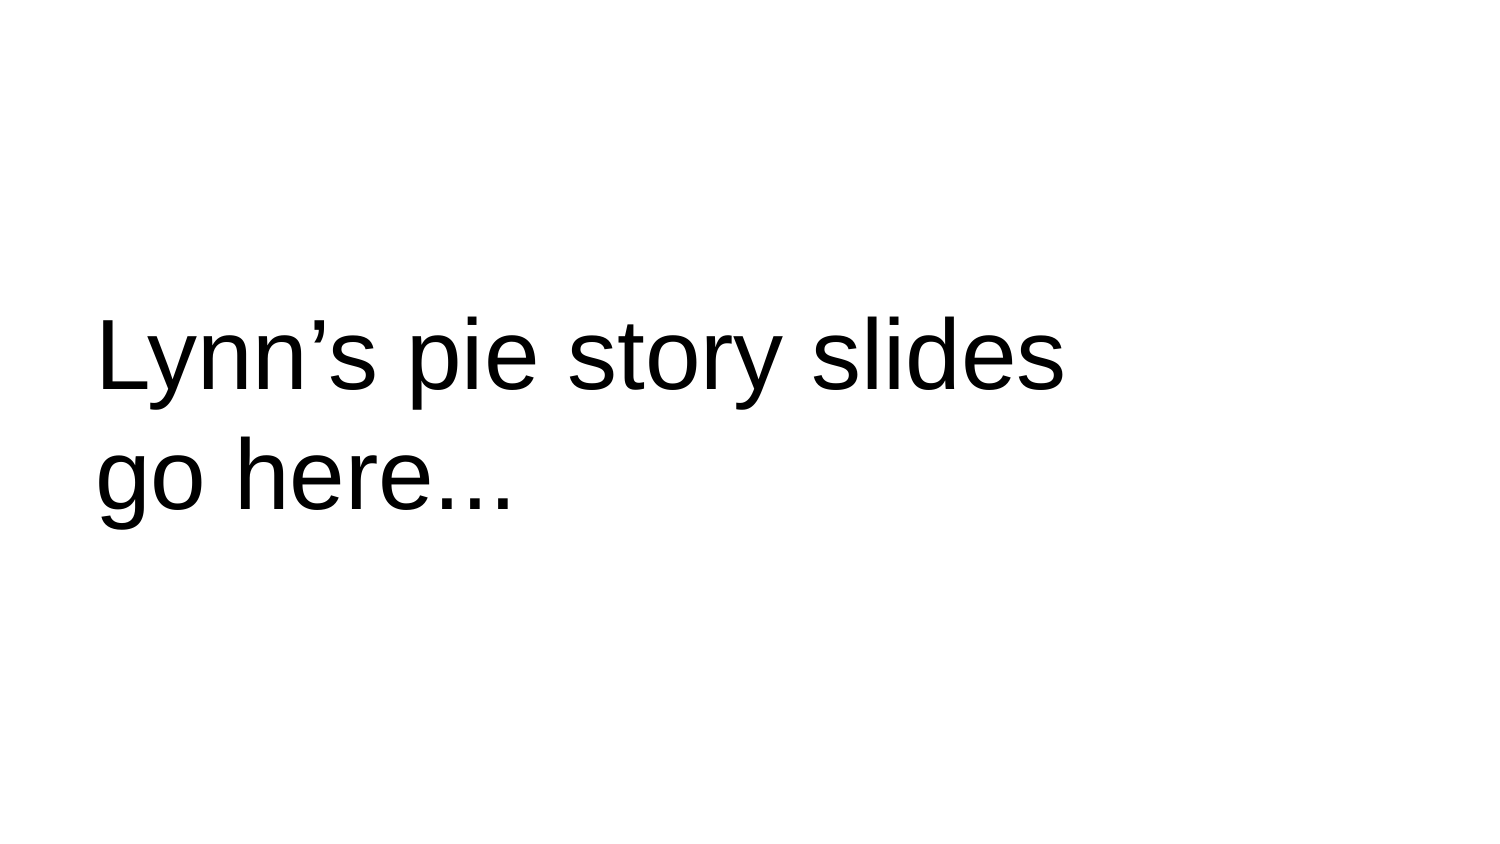

# Lynn’s pie story slides go here...